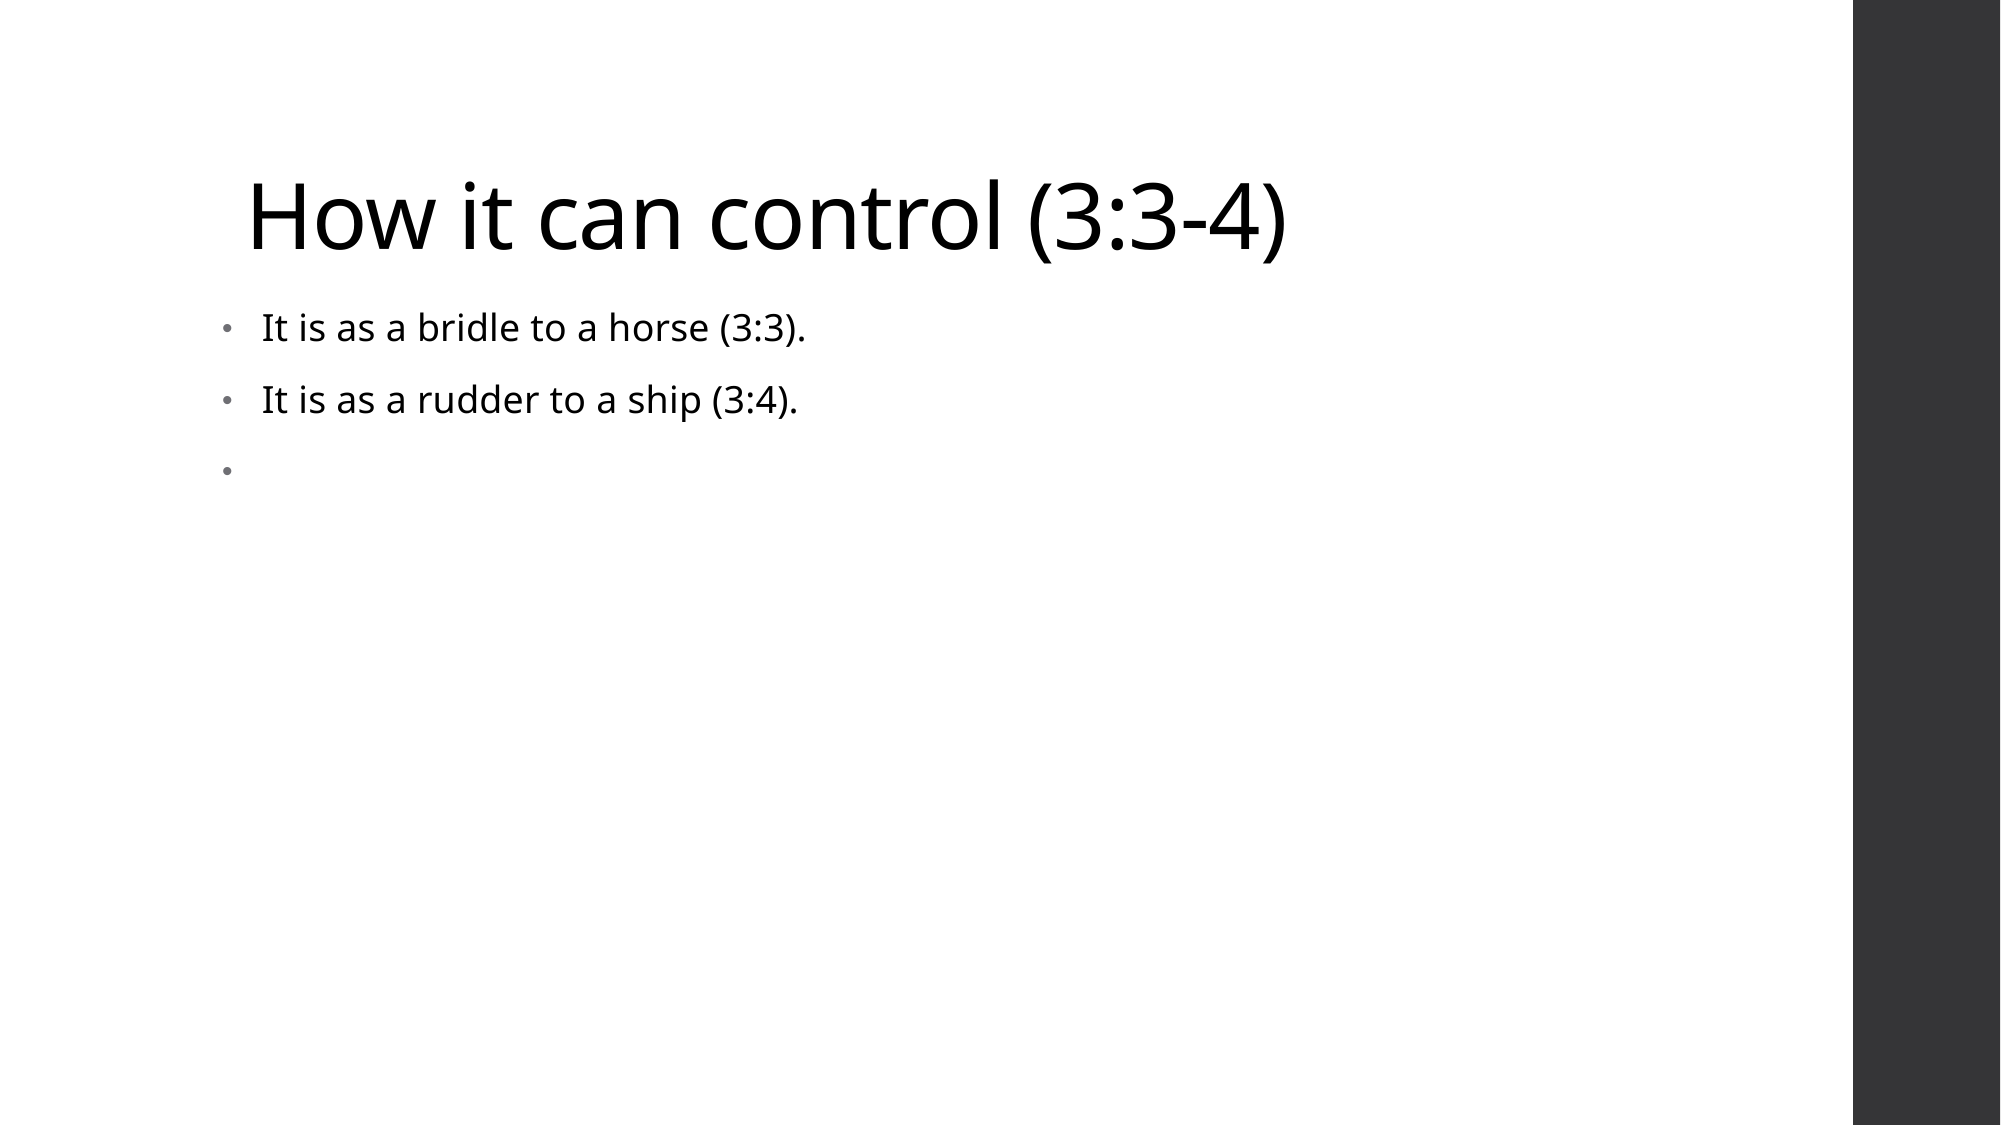

# How it can control (3:3-4)
 It is as a bridle to a horse (3:3).
 It is as a rudder to a ship (3:4).